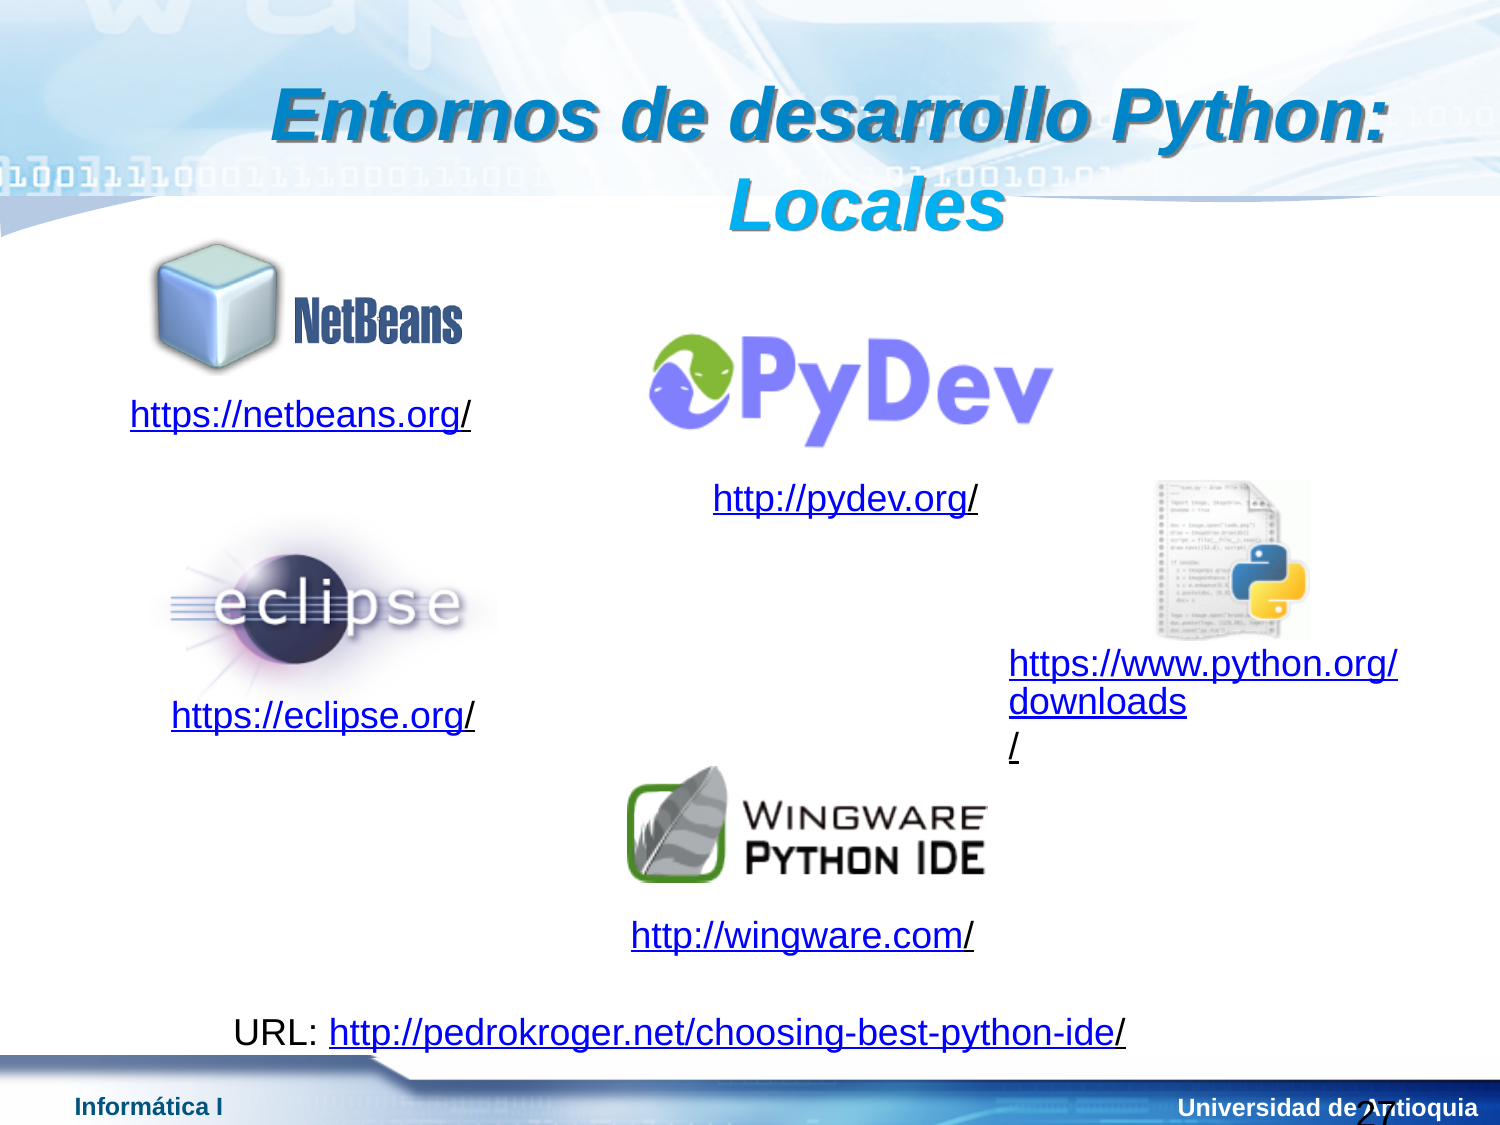

# Entornos de desarrollo Python: Locales
https://netbeans.org/
http://pydev.org/
https://www.python.org/downloads/
https://eclipse.org/
http://wingware.com/
URL: http://pedrokroger.net/choosing-best-python-ide/